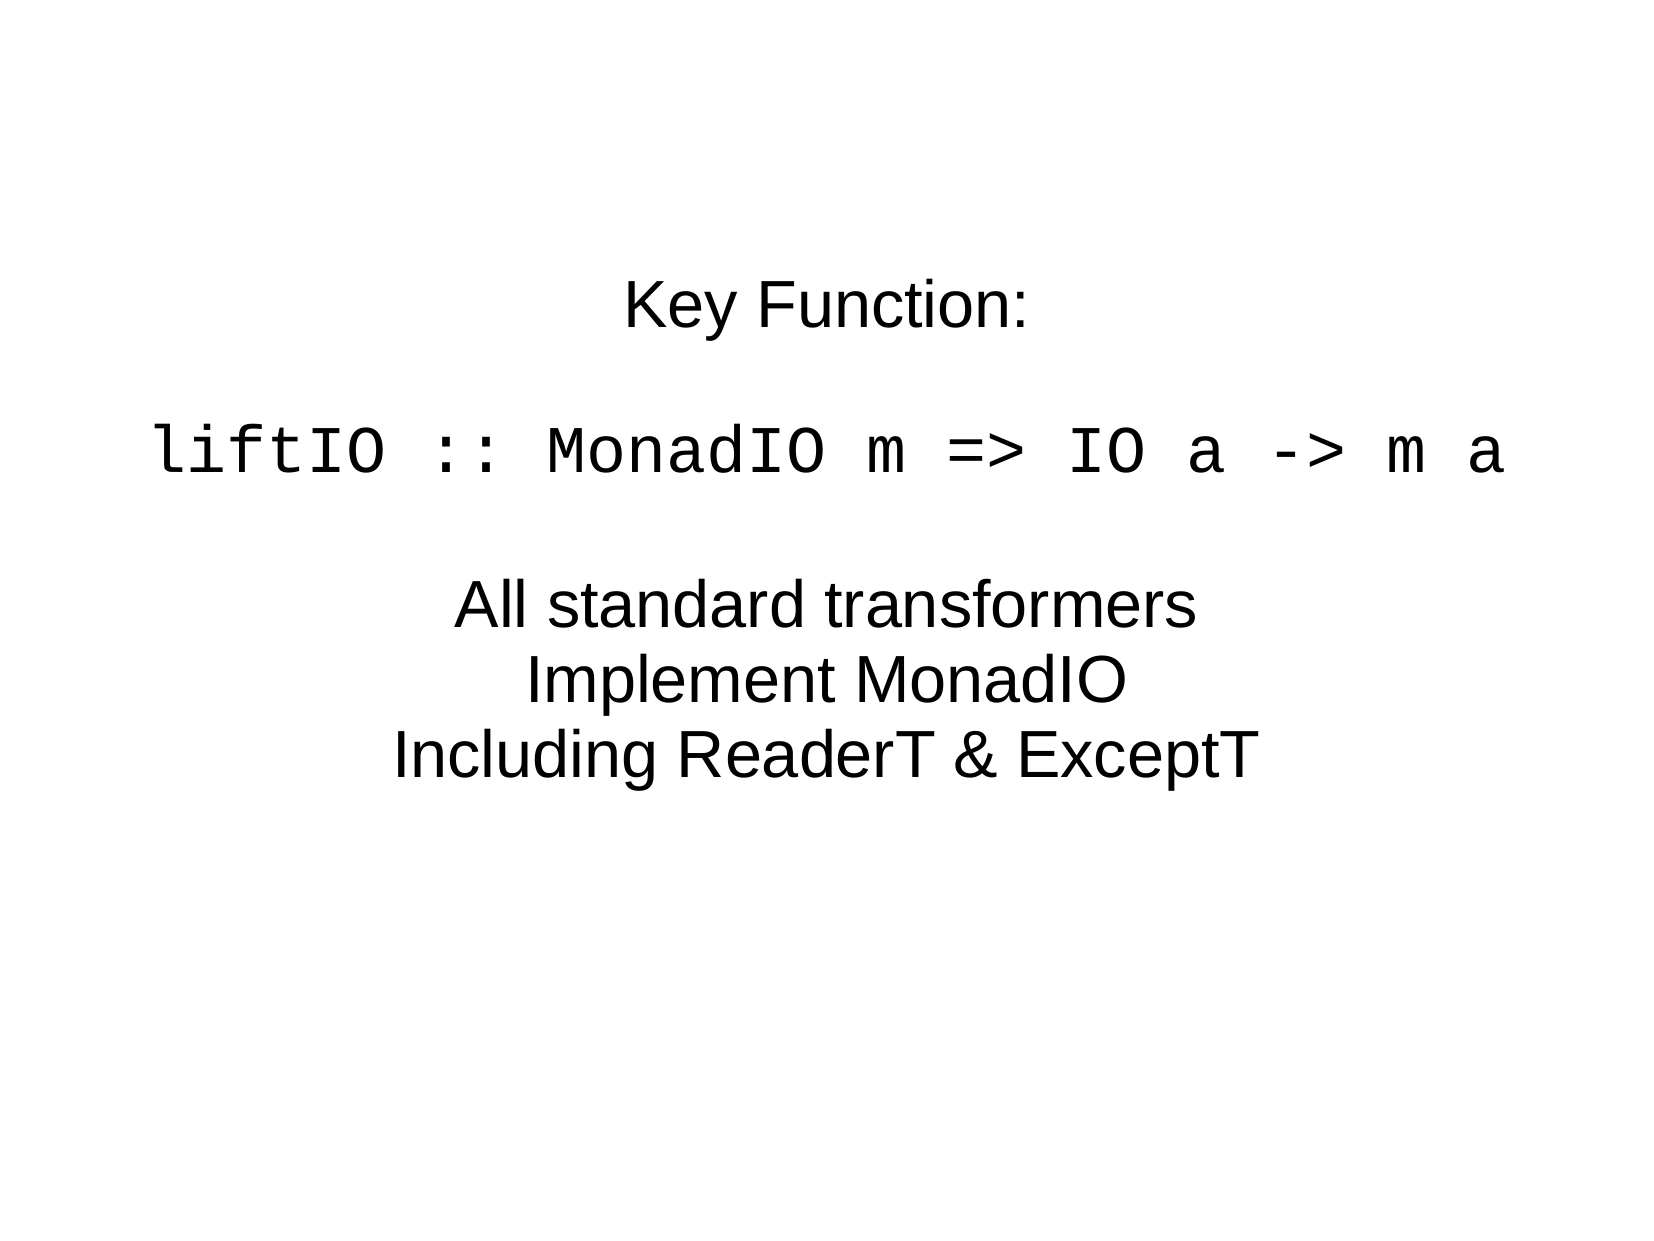

# Key Function:
liftIO :: MonadIO m => IO a -> m a
All standard transformers
Implement MonadIO
Including ReaderT & ExceptT